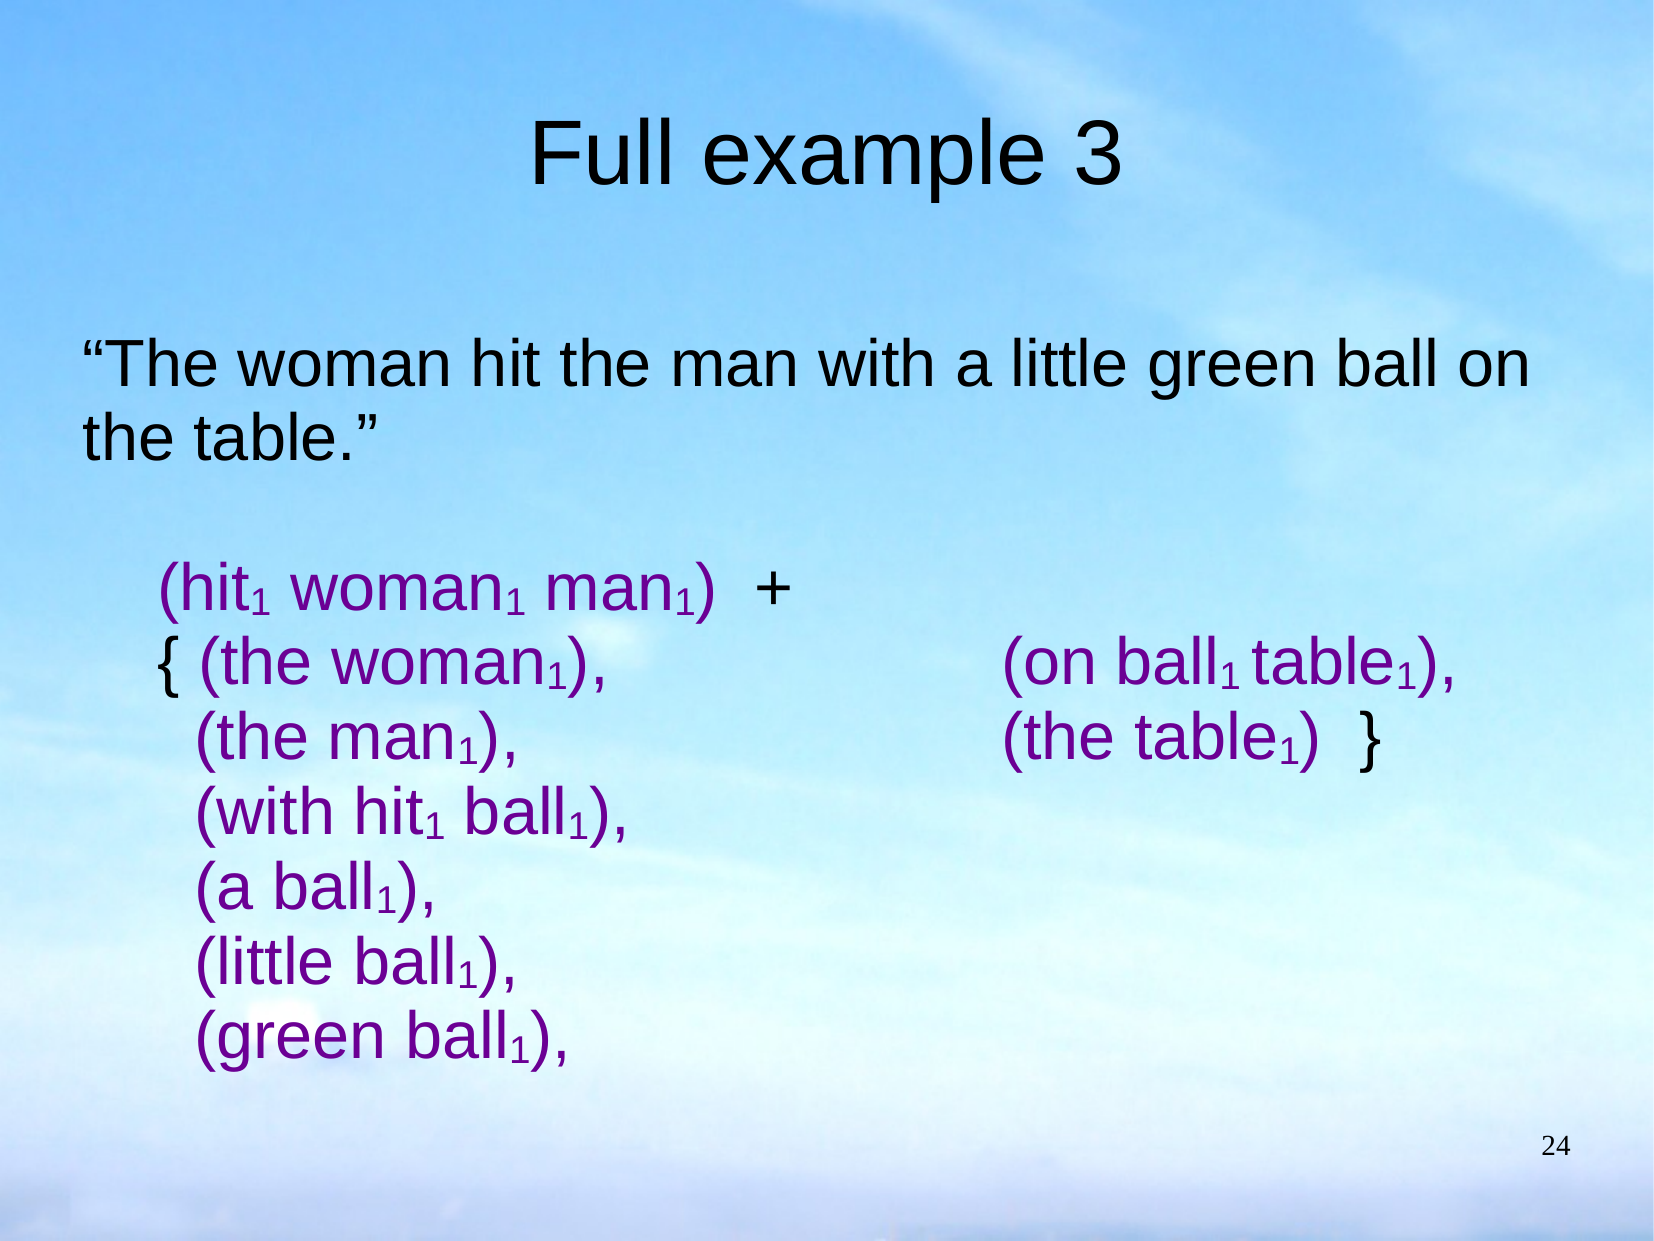

# Full example 3
“The woman hit the man with a little green ball on the table.”
	(hit1 woman1 man1) +
	{ (the woman1),					 (on ball1 table1),
	 (the man1),							 (the table1) }
	 (with hit1 ball1),
	 (a ball1),
	 (little ball1),
	 (green ball1),
24